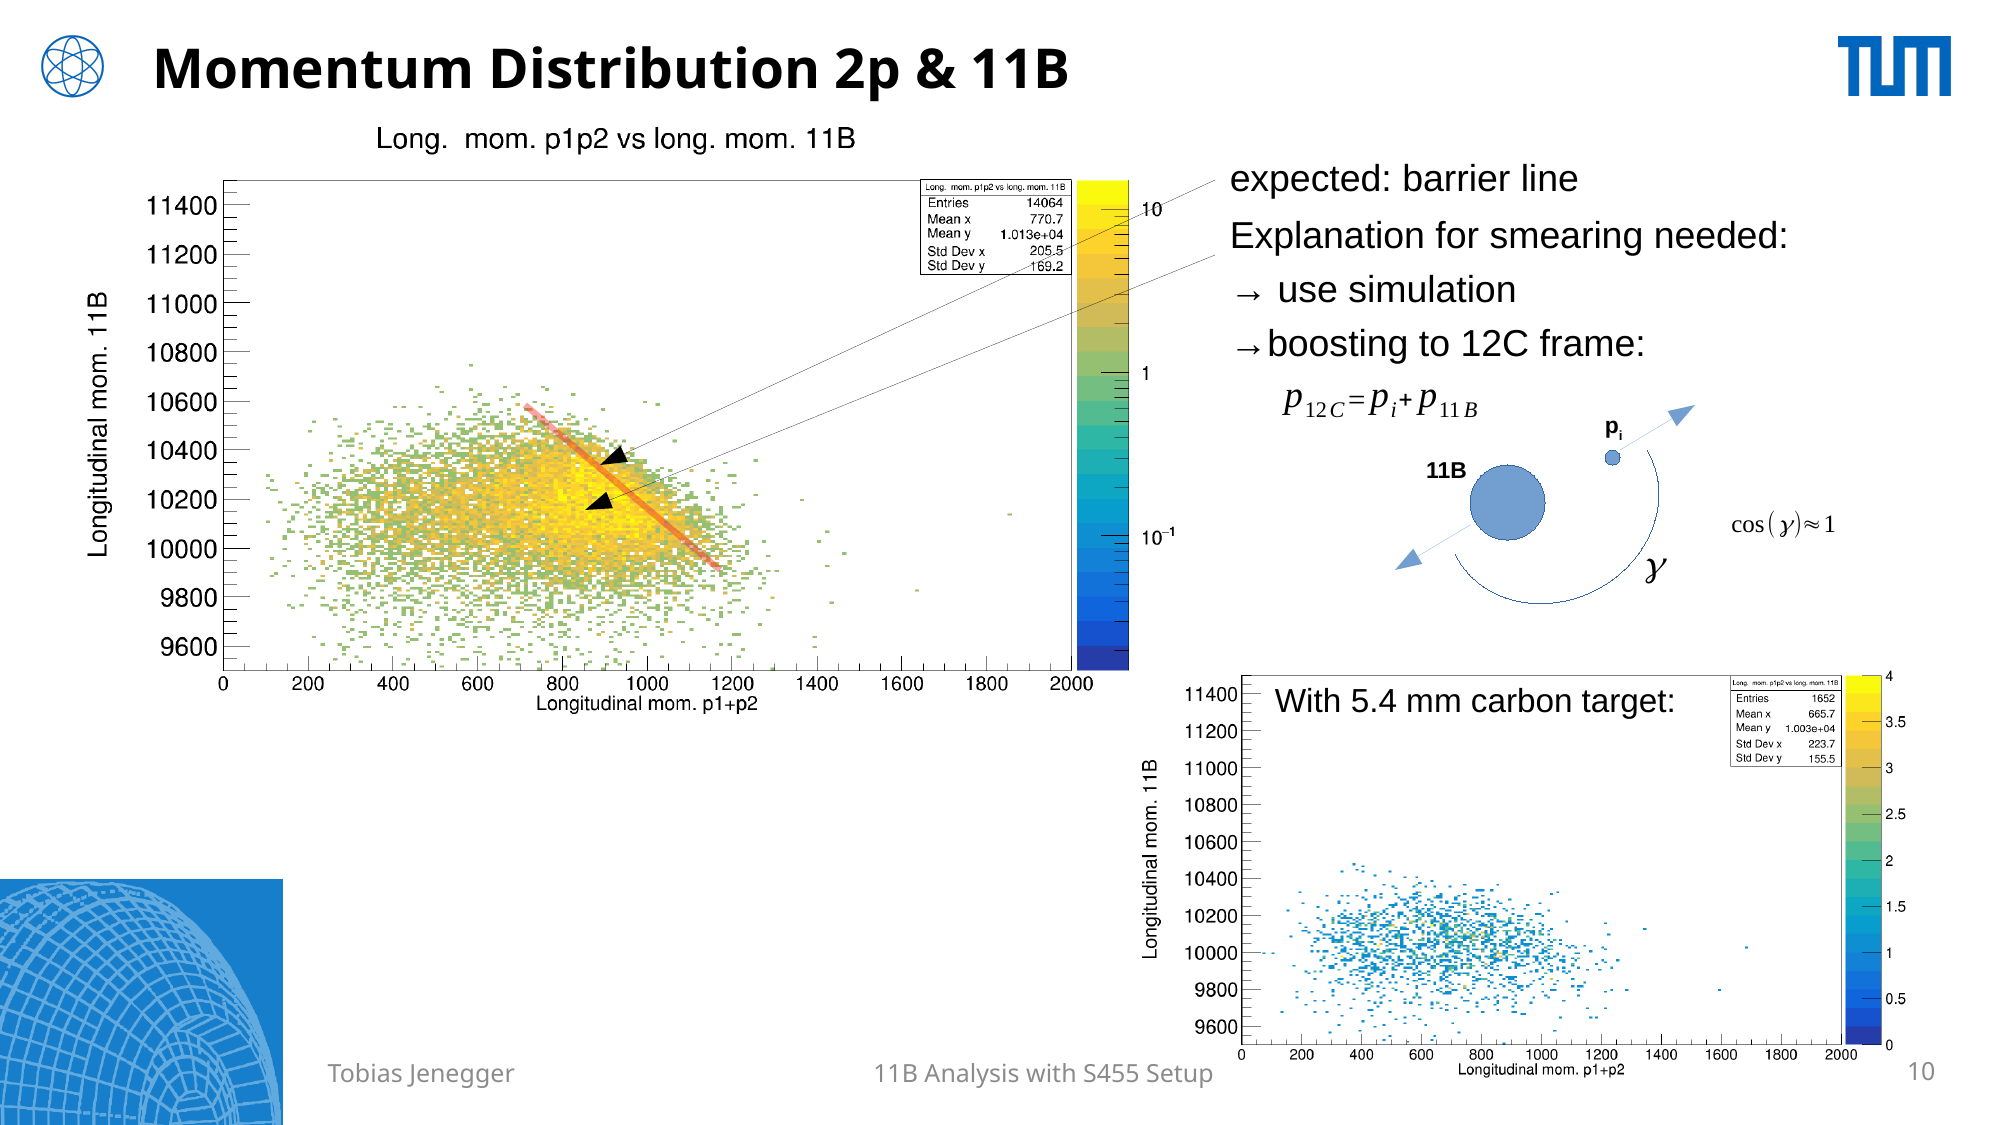

# Momentum Distribution 2p & 11B
expected: barrier line
Explanation for smearing needed:
→ use simulation
→boosting to 12C frame:
pi
11B
With 5.4 mm carbon target:
Tobias Jenegger
11B Analysis with S455 Setup